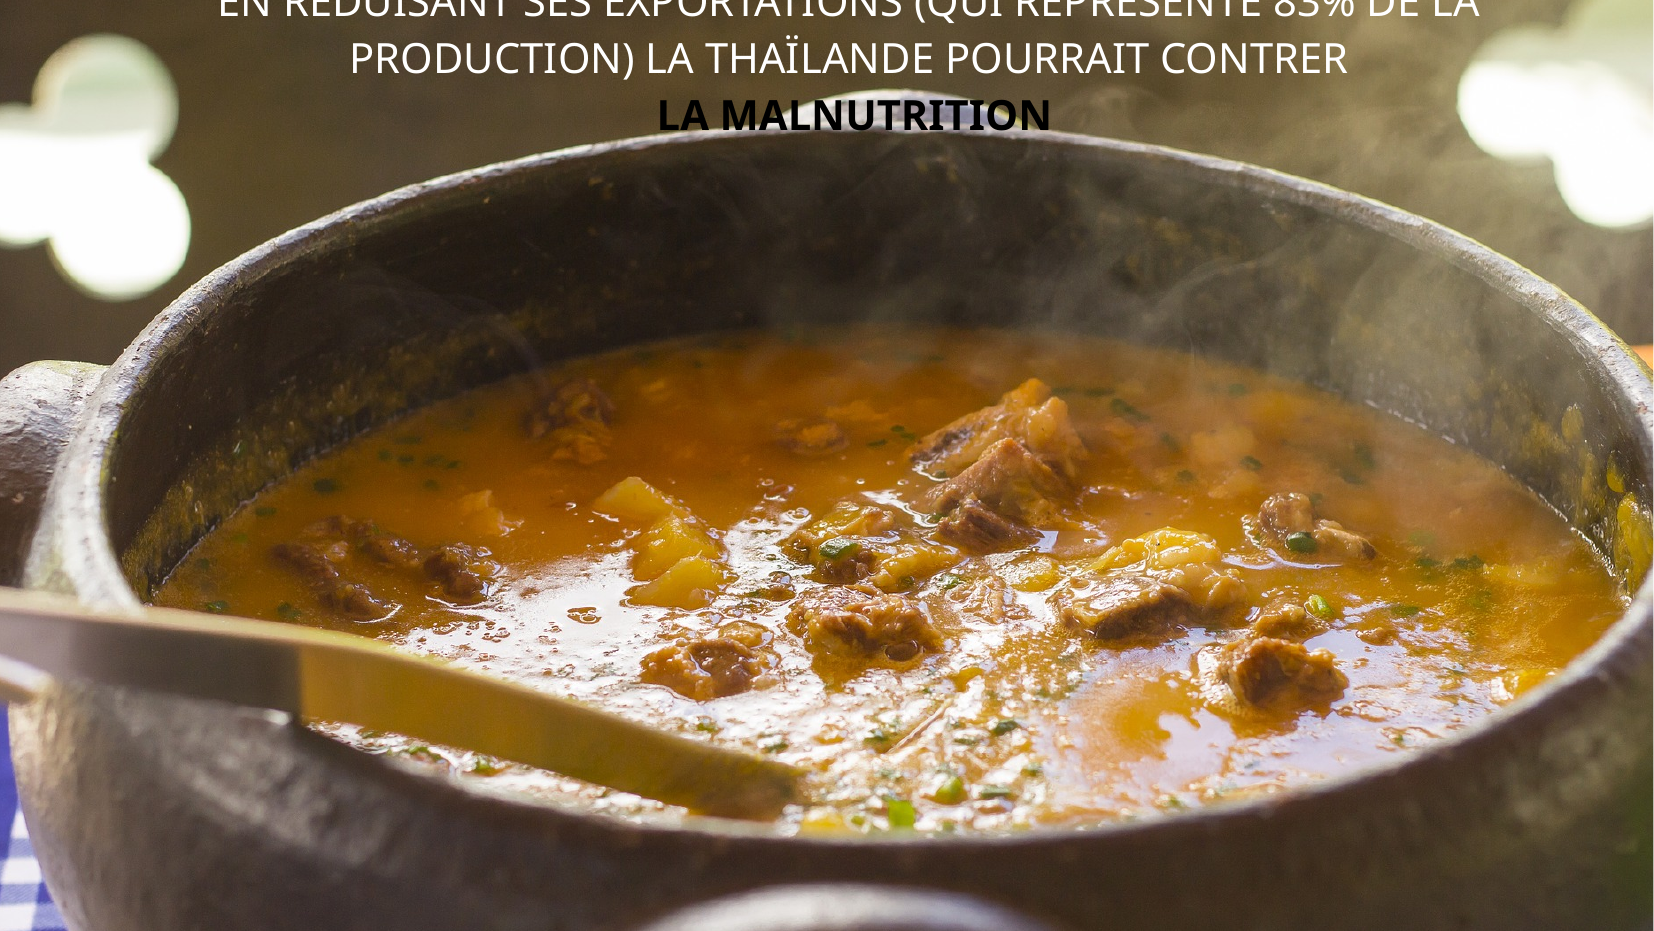

# EN RÉDUISANT SES EXPORTATIONS (QUI REPRÉSENTE 83% DE LA PRODUCTION) LA THAÏLANDE POURRAIT CONTRER LA MALNUTRITION